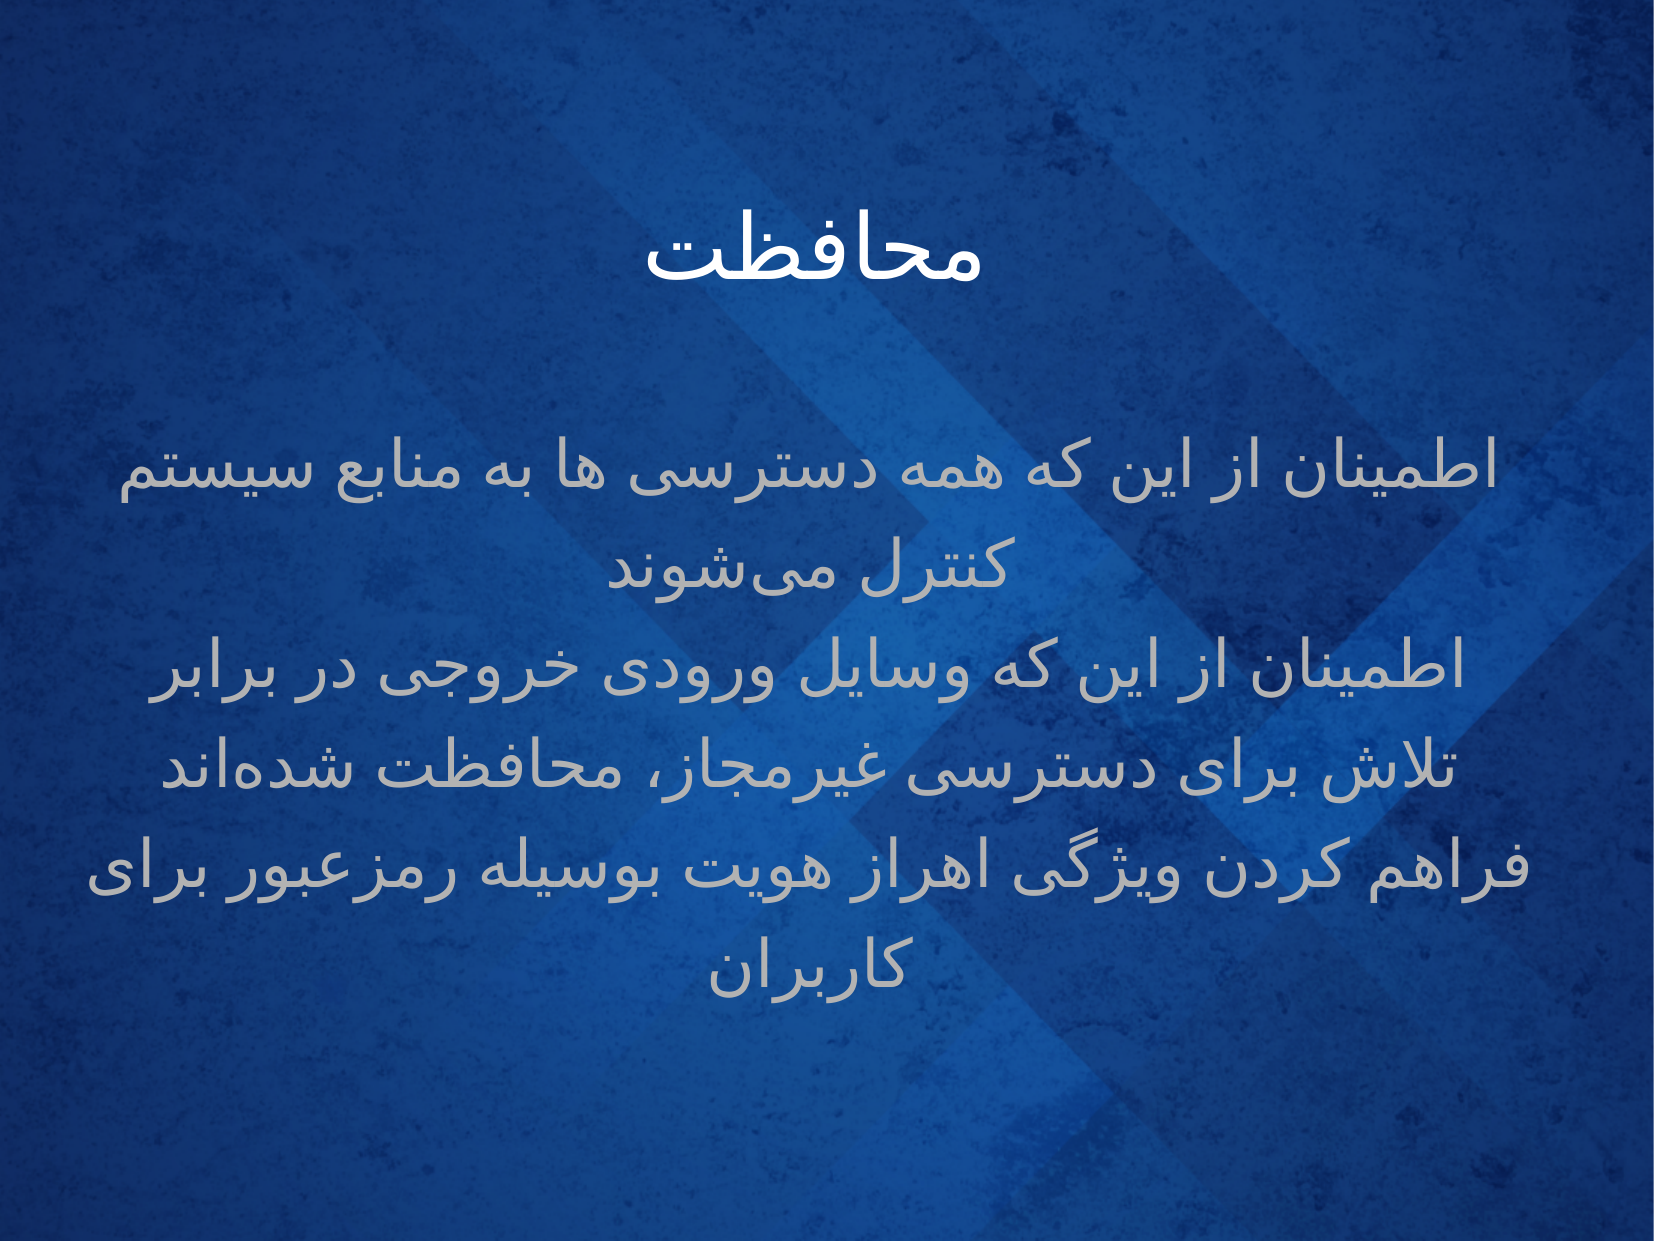

# محافظت
اطمینان از این که همه دسترسی ها به منابع سیستم کنترل می‌شوند
اطمینان از این که وسایل ورودی خروجی در برابر تلاش برای دسترسی غیر‌مجاز، محافظت شده‌اند
فراهم کردن ویژگی اهراز هویت بوسیله رمزعبور برای کاربران